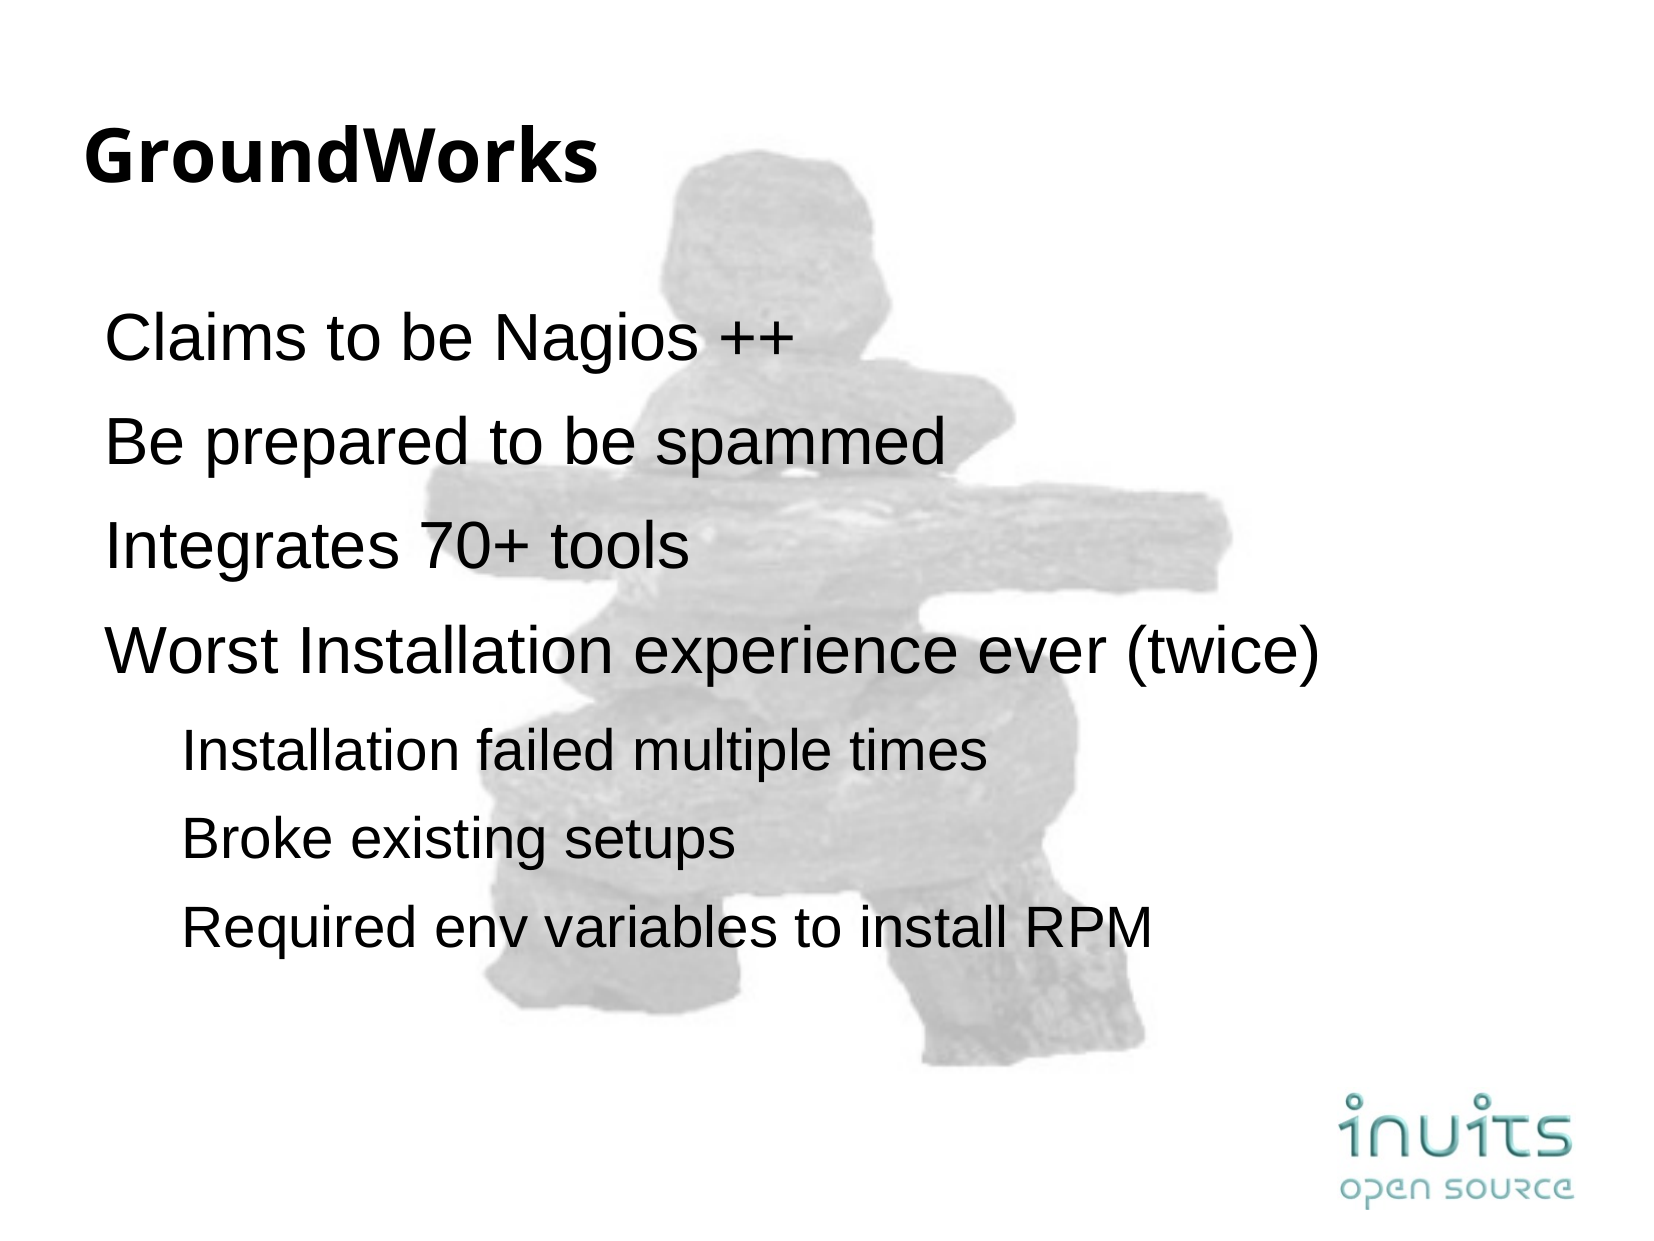

# GroundWorks
Claims to be Nagios ++
Be prepared to be spammed
Integrates 70+ tools
Worst Installation experience ever (twice)
Installation failed multiple times
Broke existing setups
Required env variables to install RPM
16